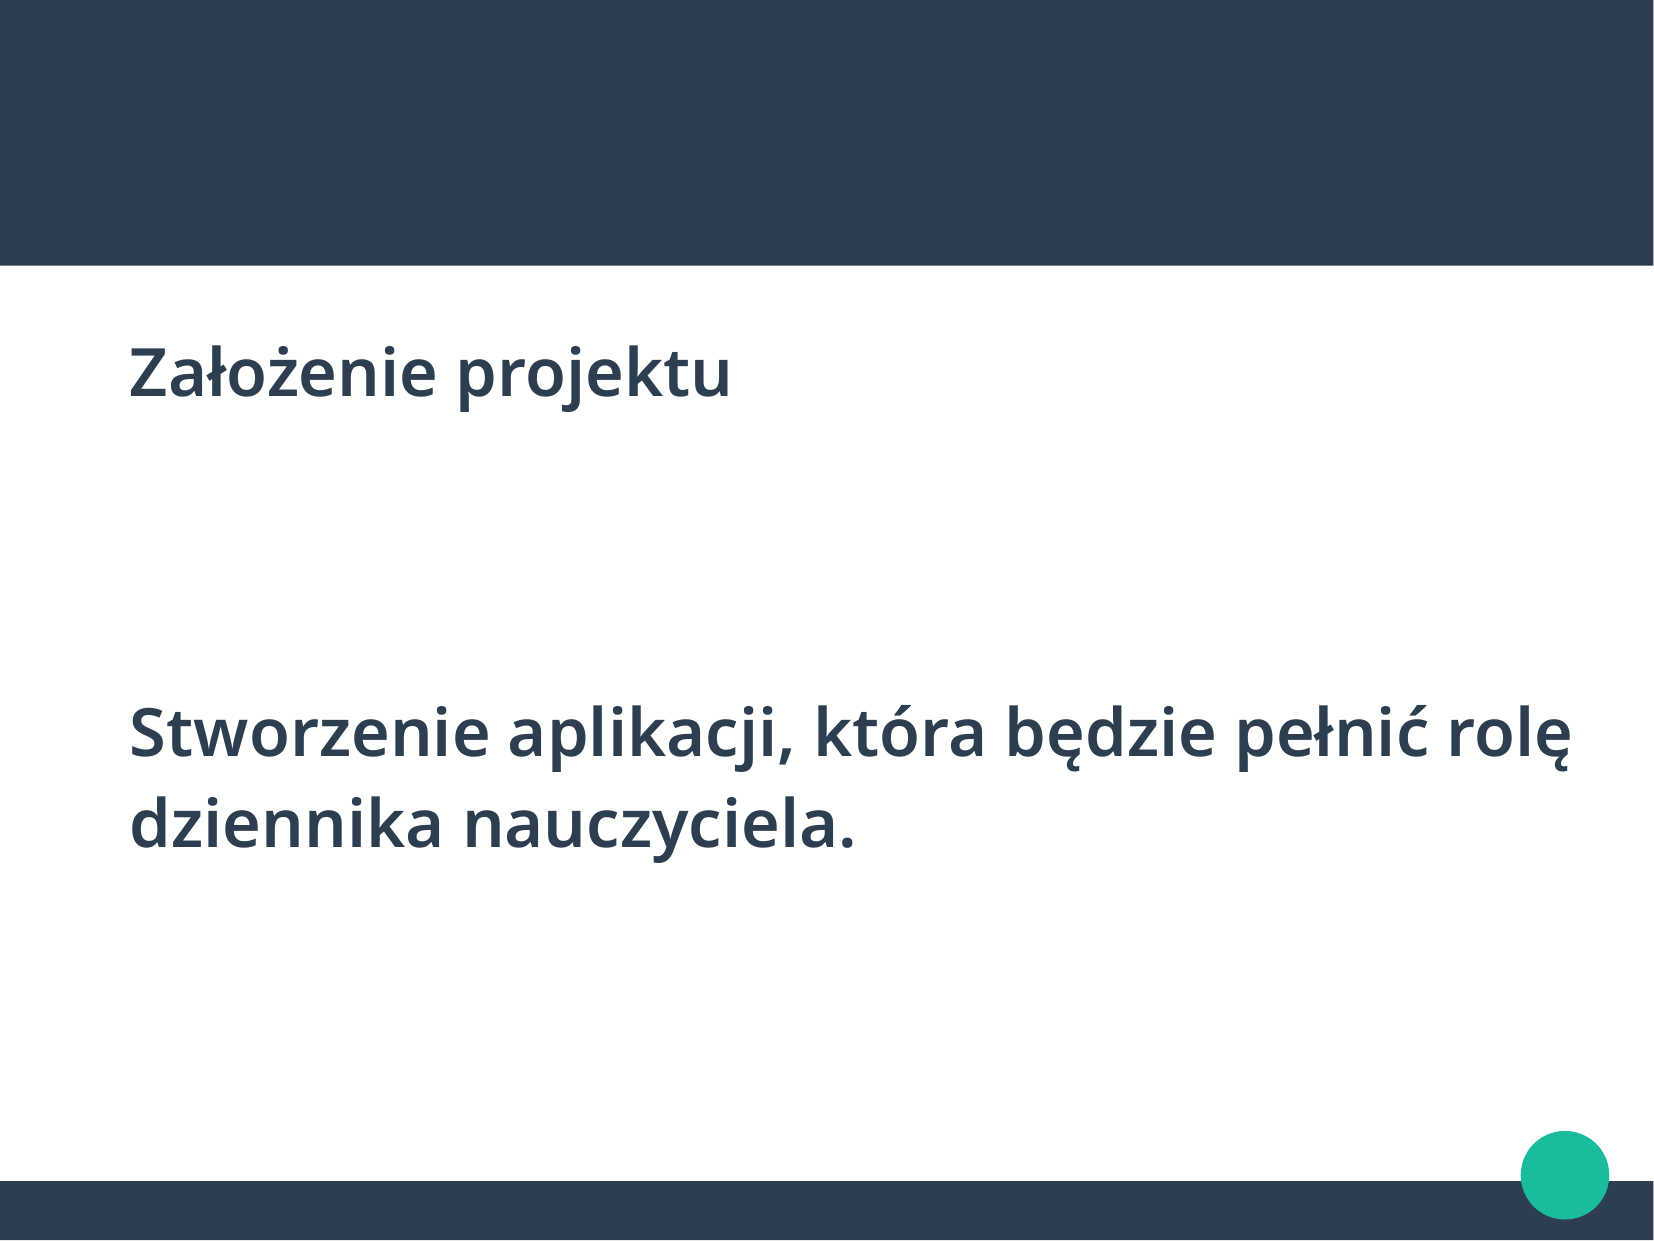

# Założenie projektu
Stworzenie aplikacji, która będzie pełnić rolę dziennika nauczyciela.